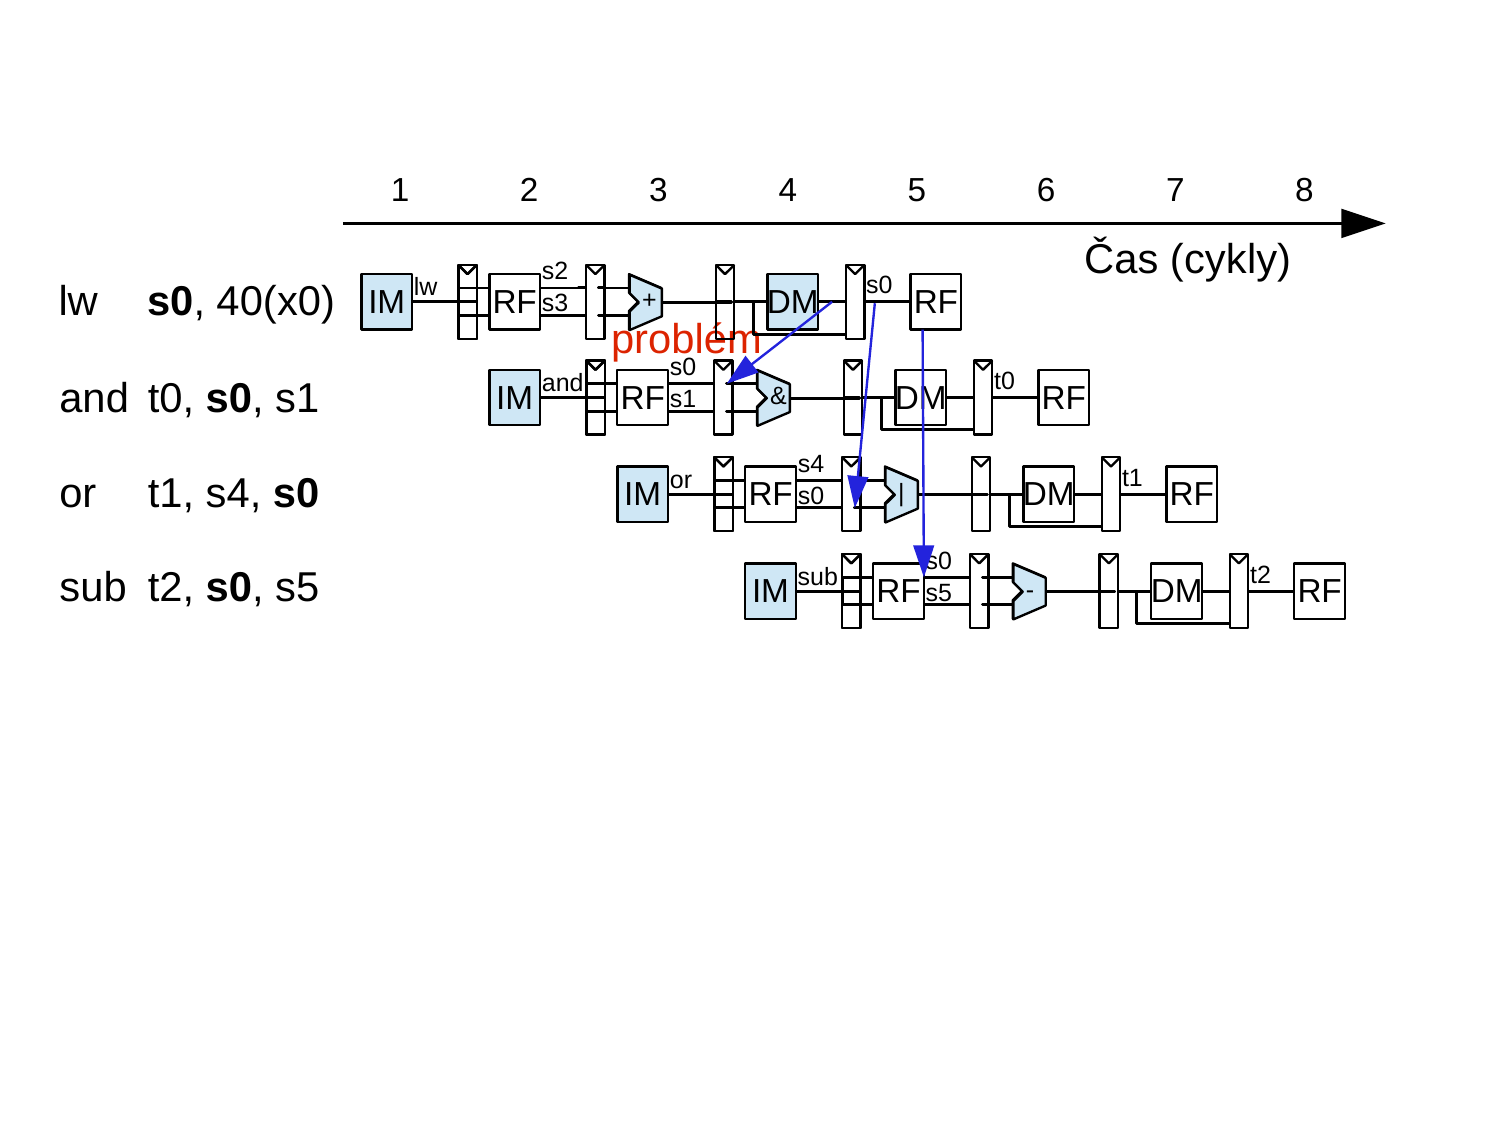

1
2
3
4
5
6
7
8
Čas (cykly)
s2
s0
lw
IM
RF
DM
RF
lw	s0, 40(x0)
+
s3
problém
s0
t0
and
IM
RF
DM
RF
and	t0, s0, s1
&
s1
s4
t1
or
or	t1, s4, s0
IM
RF
DM
RF
|
s0
s0
t2
sub
sub	t2, s0, s5
IM
RF
DM
RF
-
s5